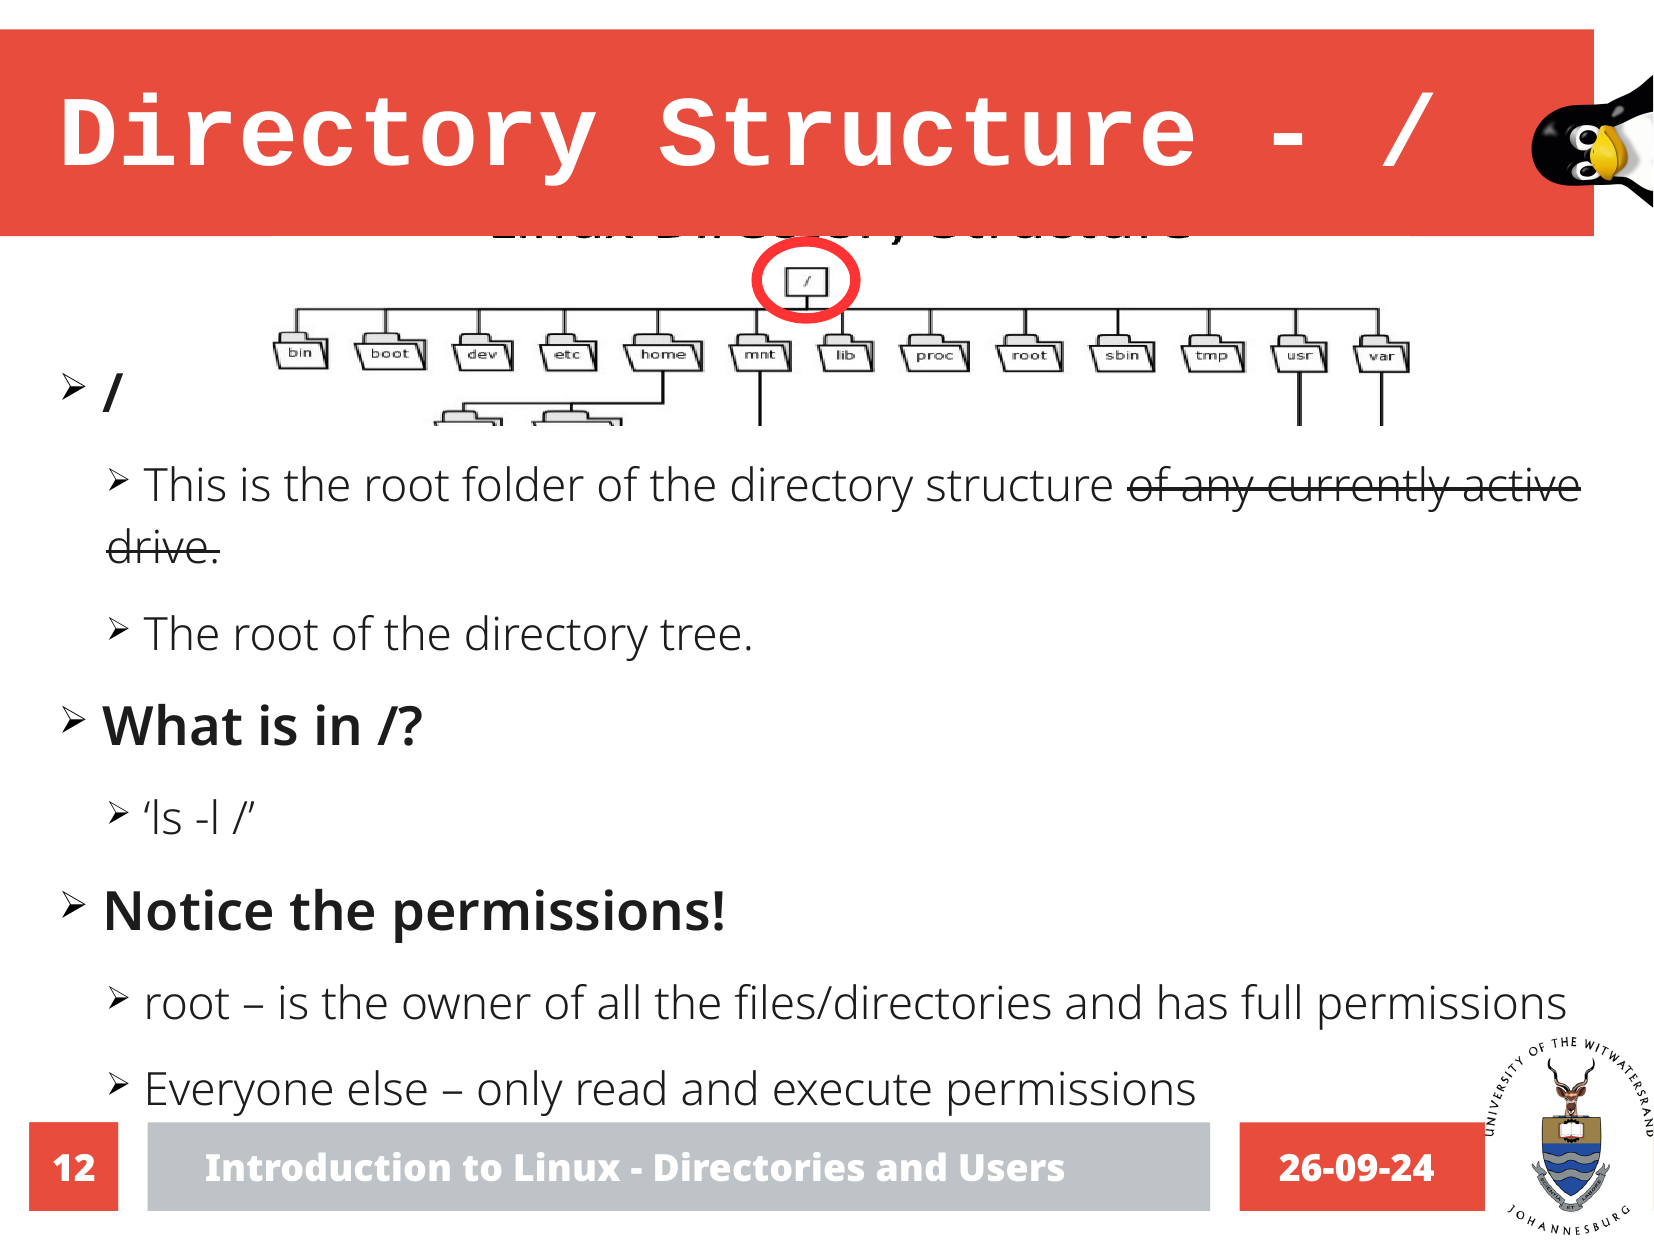

# Directory Structure - /
 /
 This is the root folder of the directory structure of any currently active drive.
 The root of the directory tree.
 What is in /?
 ‘ls -l /’
 Notice the permissions!
 root – is the owner of all the files/directories and has full permissions
 Everyone else – only read and execute permissions
12
 Introduction to Linux - Directories and Users